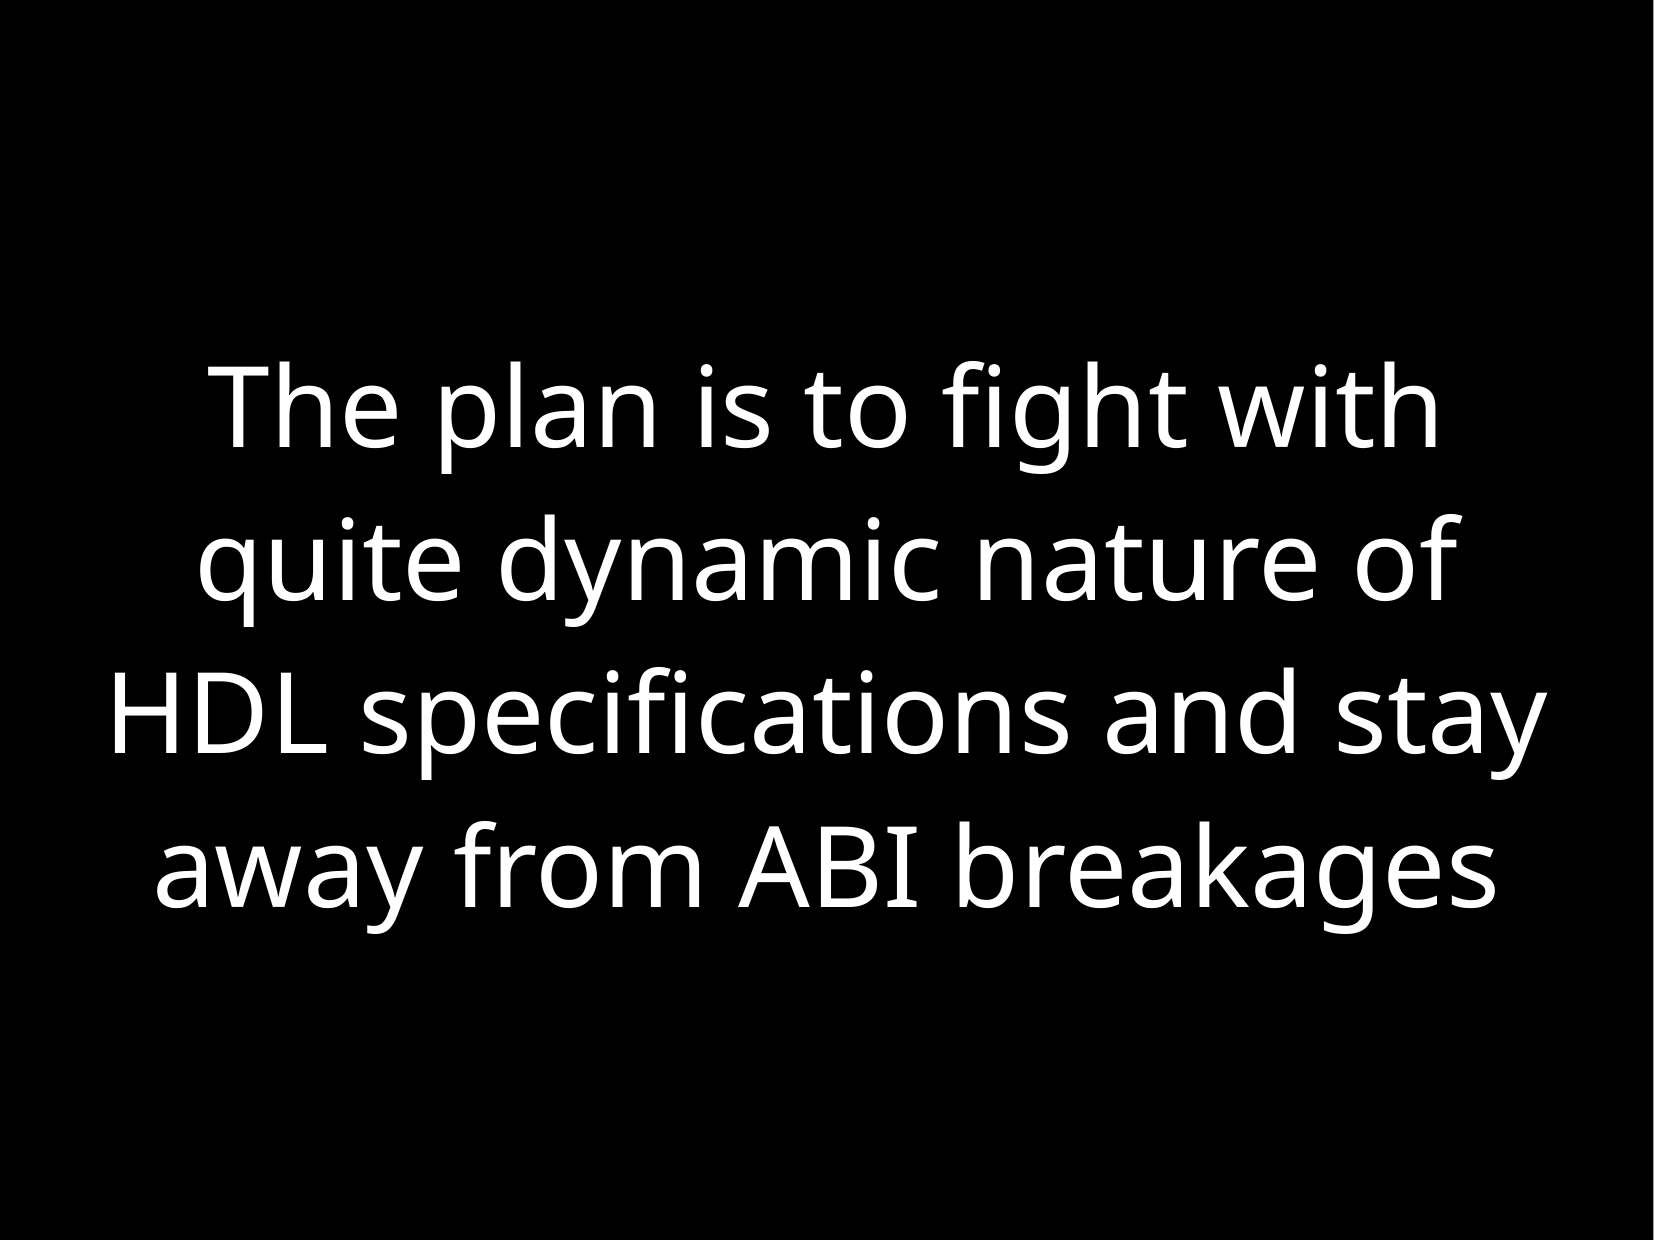

# The plan is to fight with quite dynamic nature of HDL specifications and stay away from ABI breakages